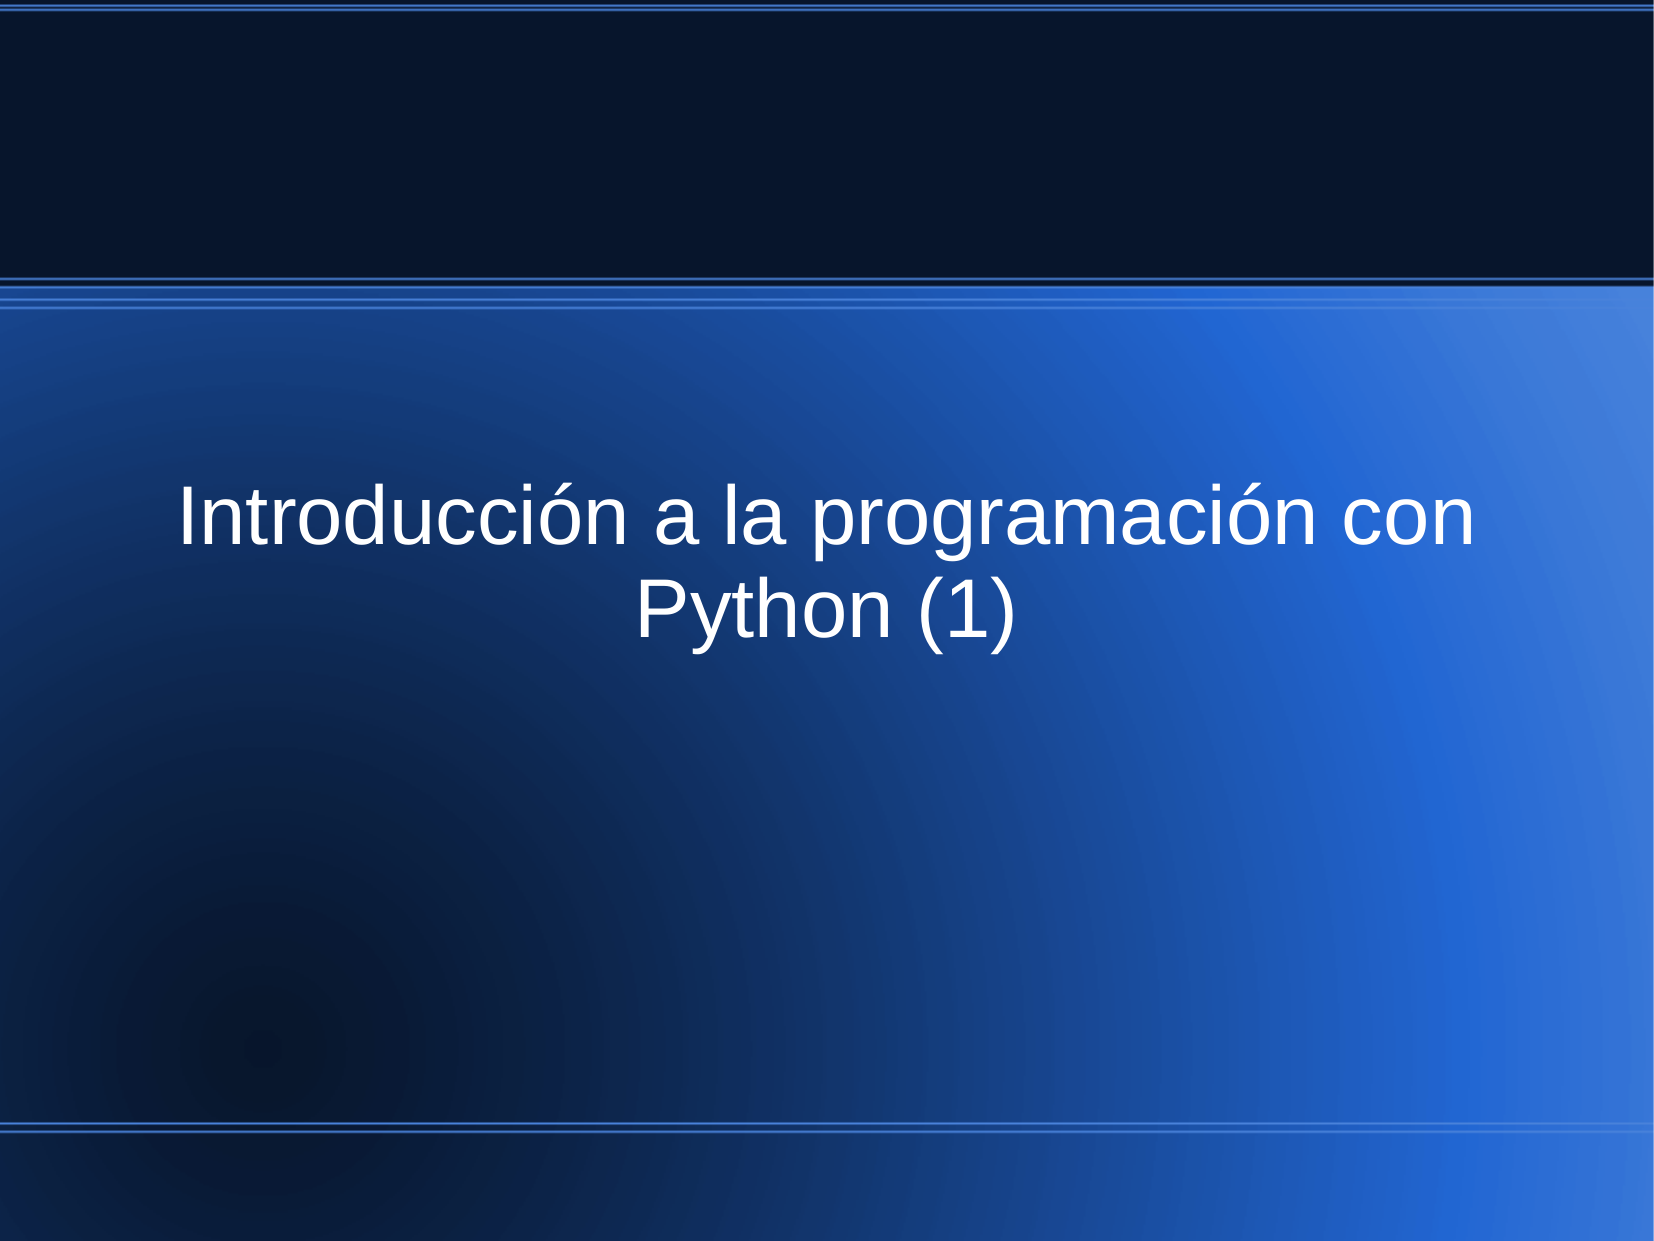

# Introducción a la programación con Python (1)